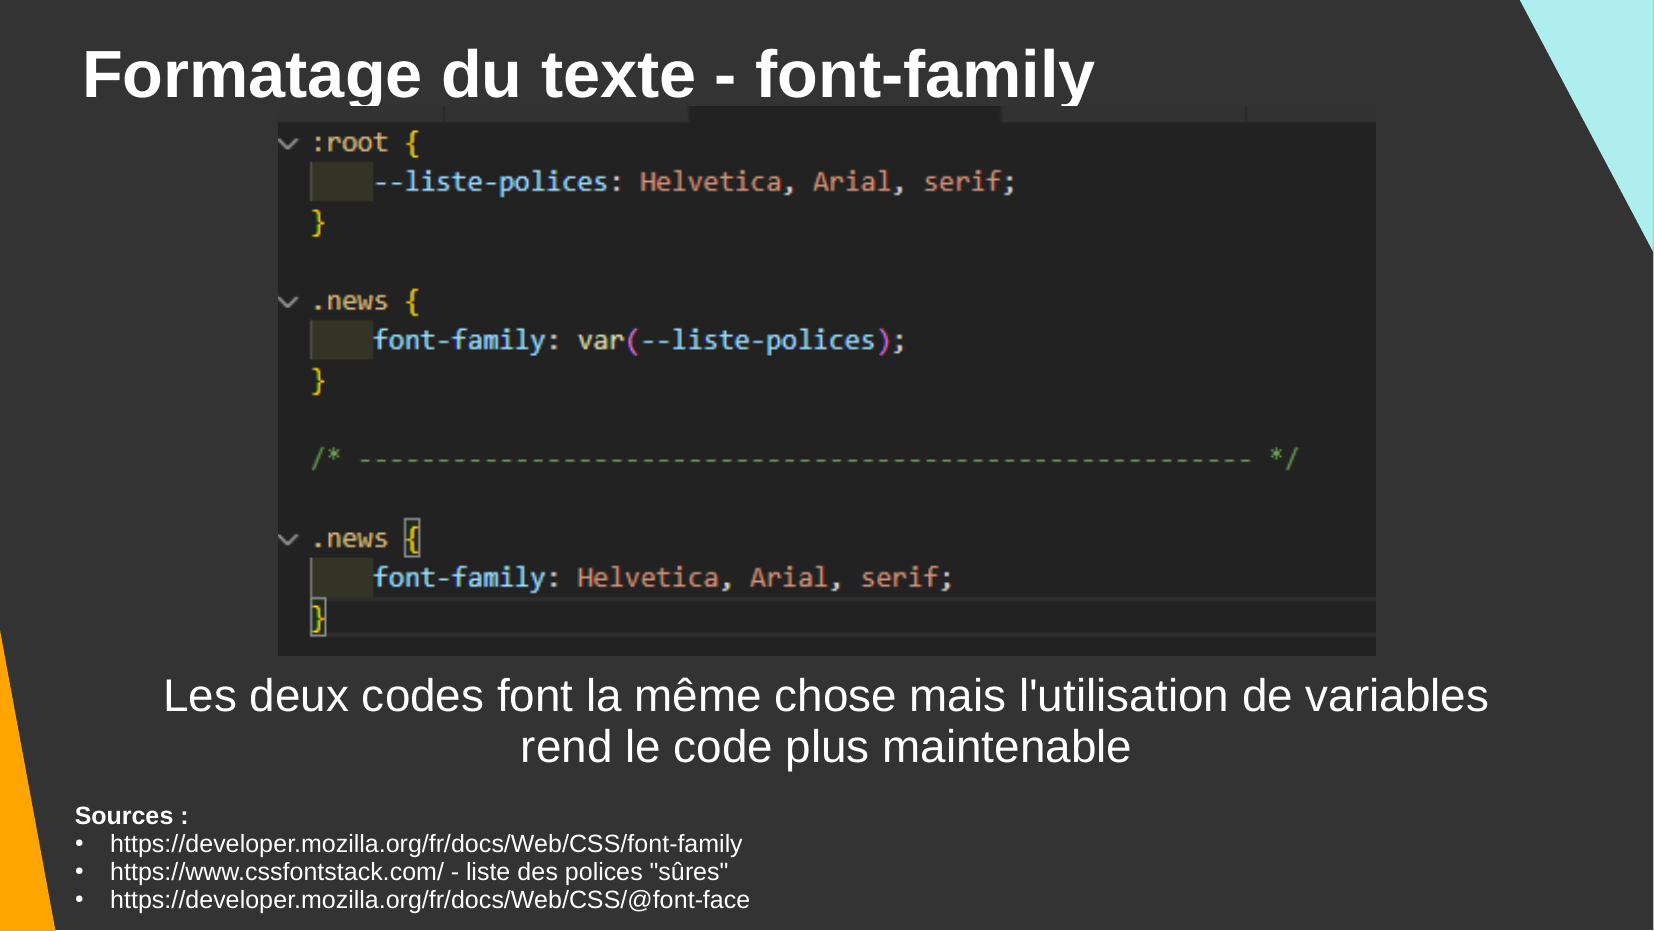

# Formatage du texte - font-family
Les deux codes font la même chose mais l'utilisation de variables rend le code plus maintenable
Sources :
https://developer.mozilla.org/fr/docs/Web/CSS/font-family
https://www.cssfontstack.com/ - liste des polices "sûres"
https://developer.mozilla.org/fr/docs/Web/CSS/@font-face